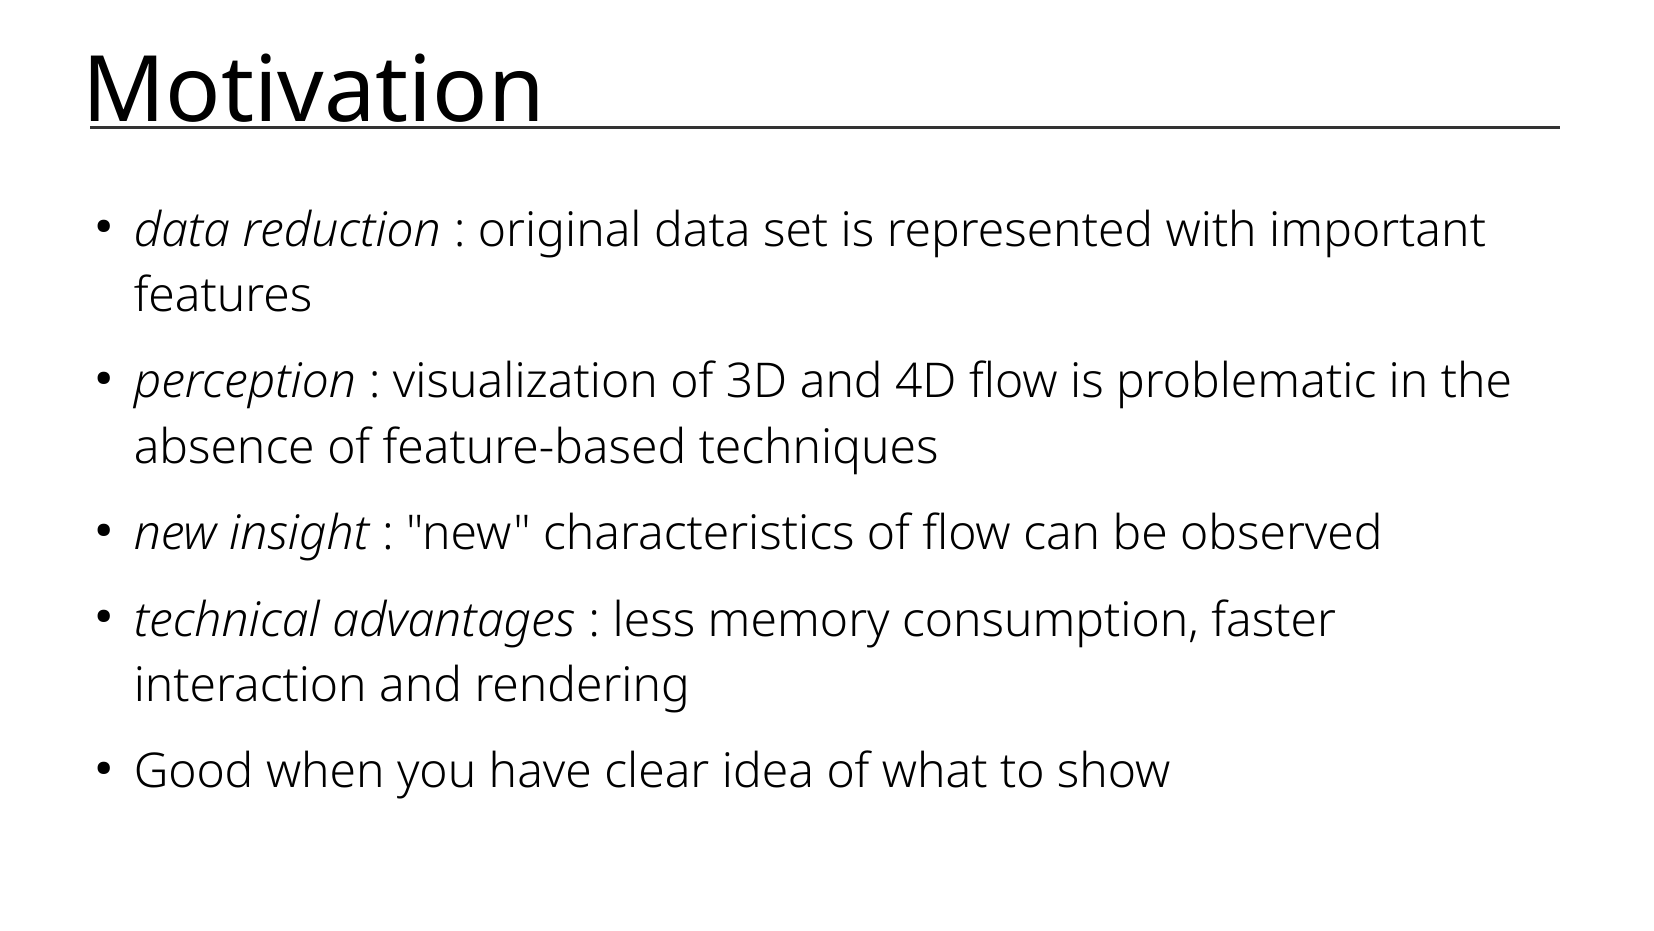

# Motivation
data reduction : original data set is represented with important features
perception : visualization of 3D and 4D flow is problematic in the absence of feature-based techniques
new insight : "new" characteristics of flow can be observed
technical advantages : less memory consumption, faster interaction and rendering
Good when you have clear idea of what to show